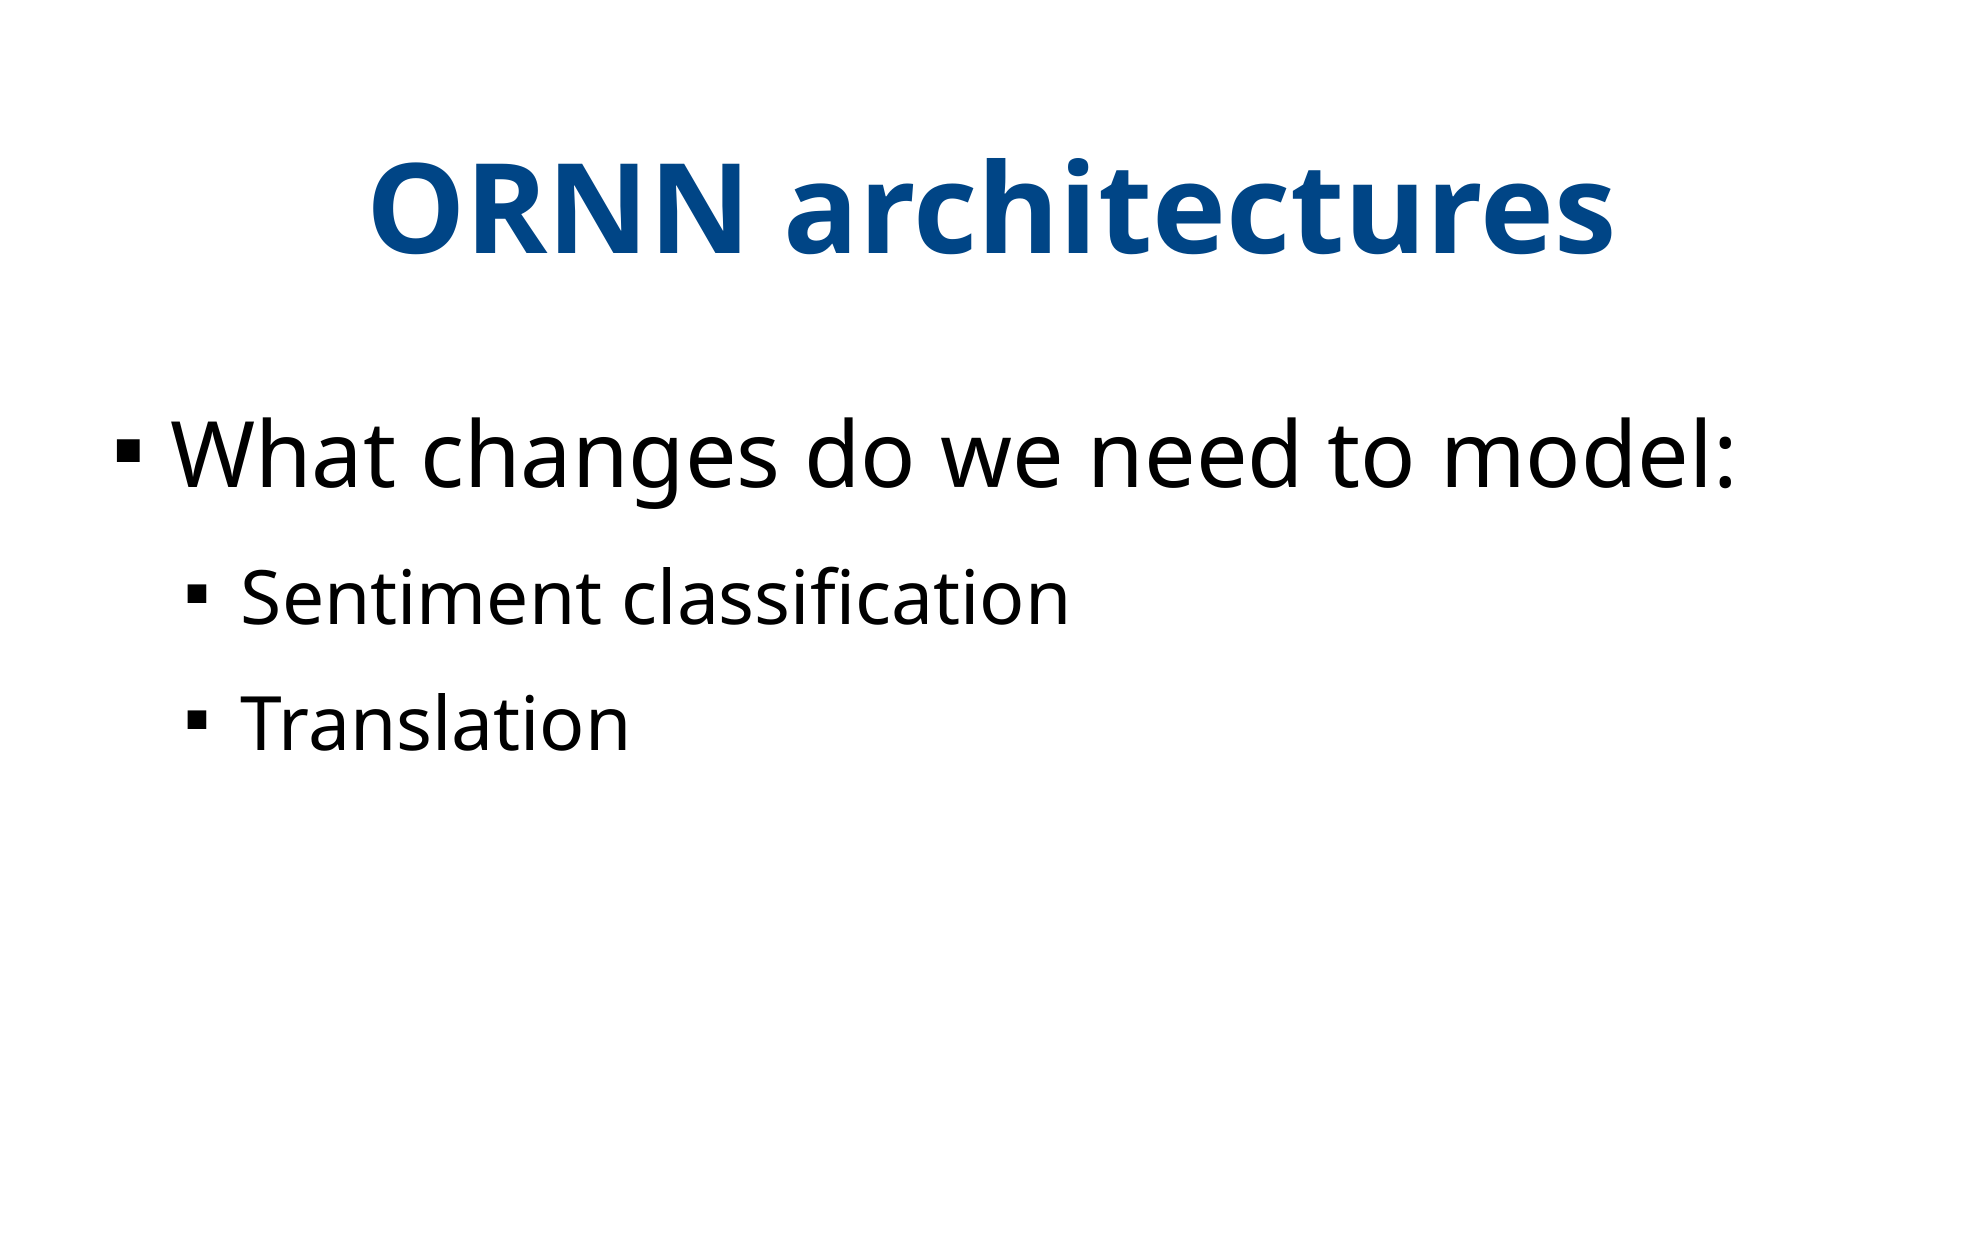

# ORNN architectures
What changes do we need to model:
Sentiment classification
Translation